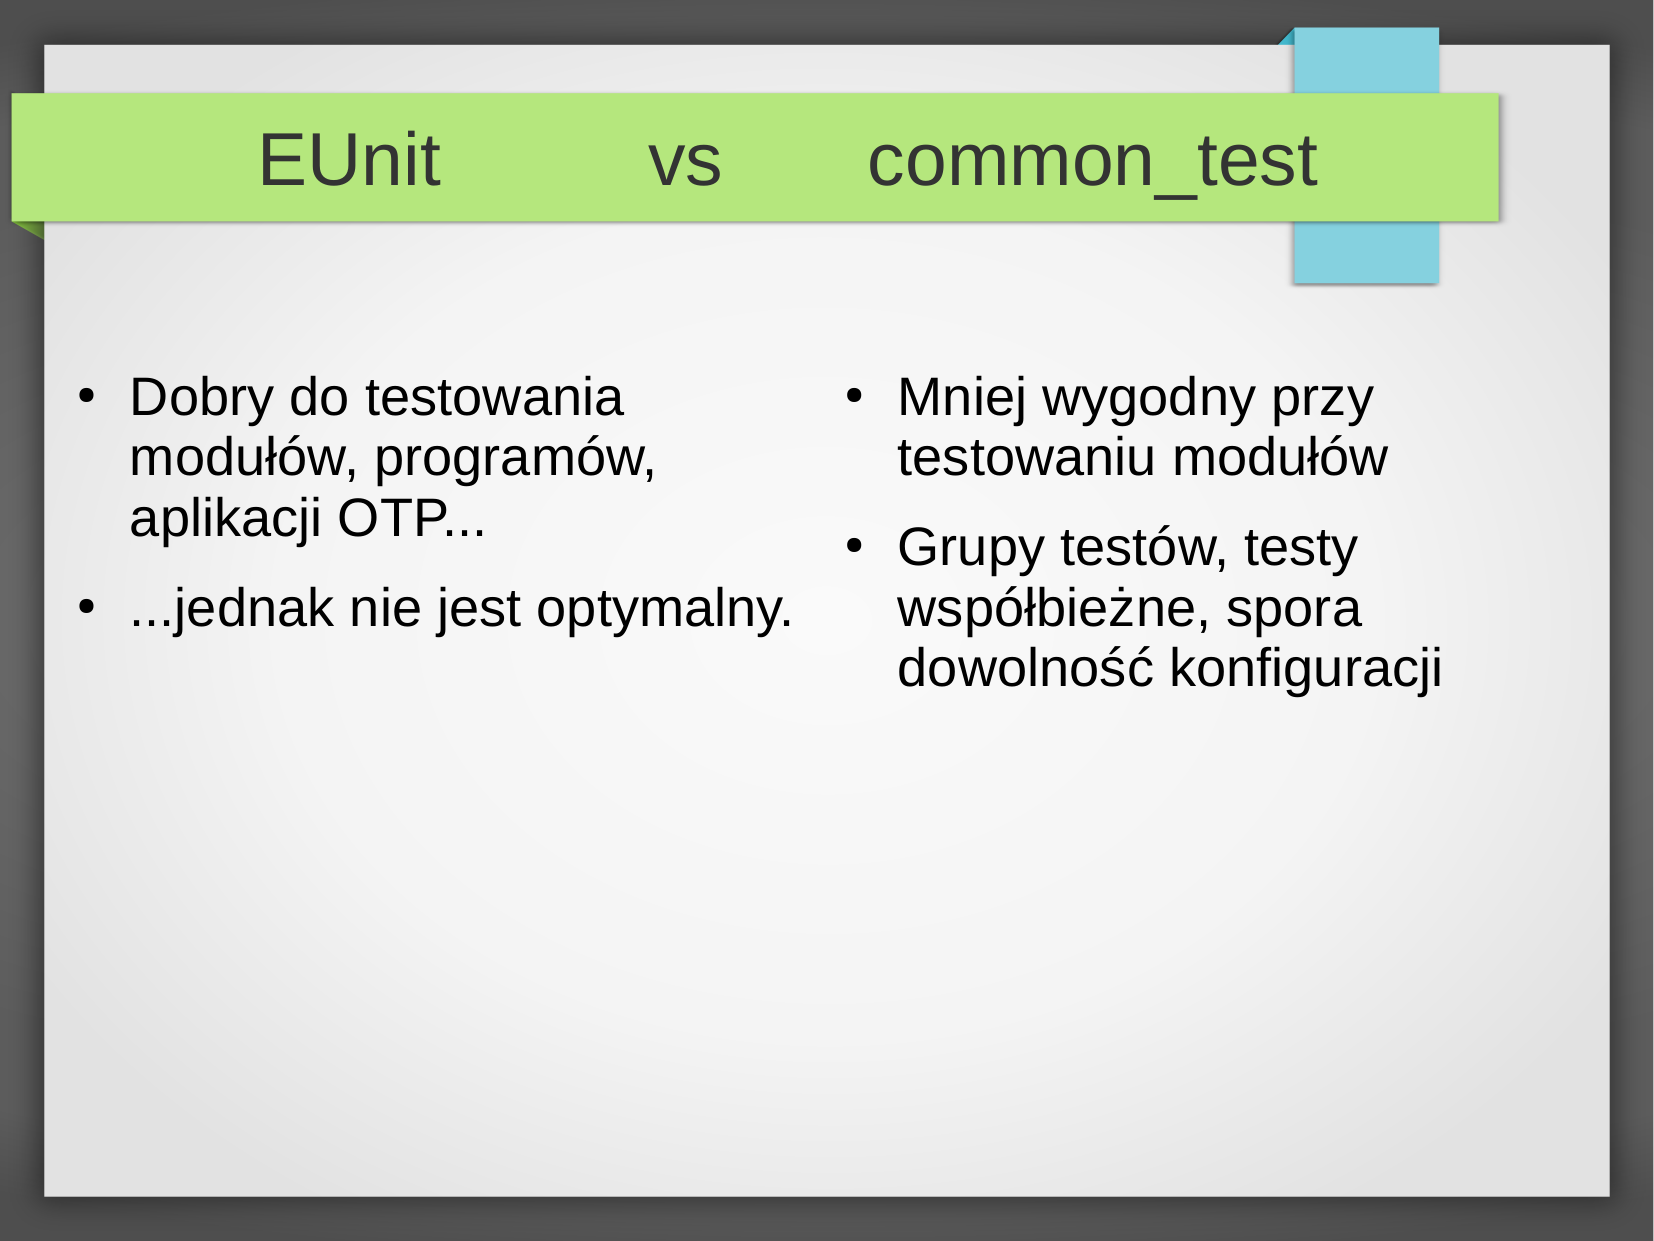

# EUnit vs common_test
Dobry do testowania modułów, programów, aplikacji OTP...
...jednak nie jest optymalny.
Mniej wygodny przy testowaniu modułów
Grupy testów, testy współbieżne, spora dowolność konfiguracji